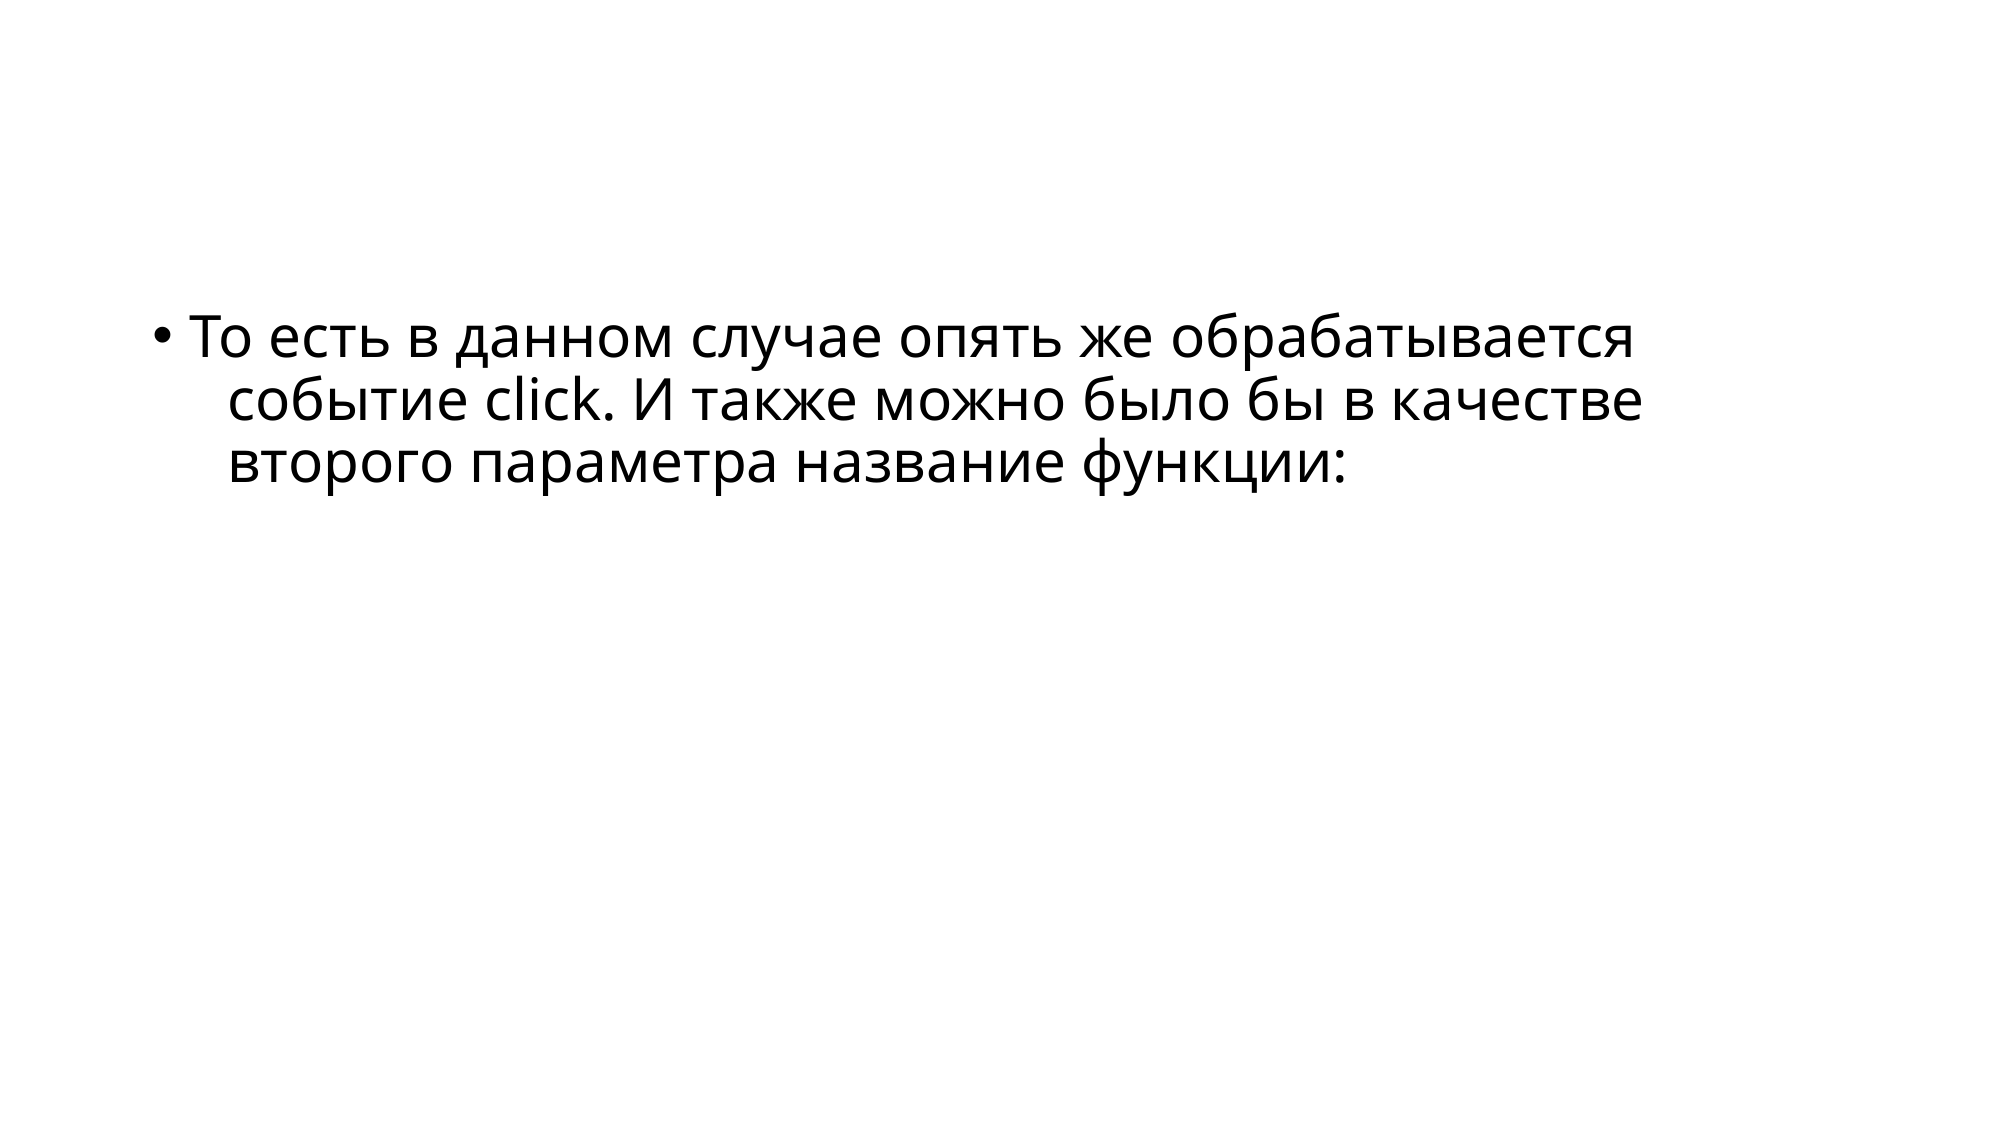

#
То есть в данном случае опять же обрабатывается событие click. И также можно было бы в качестве второго параметра название функции: